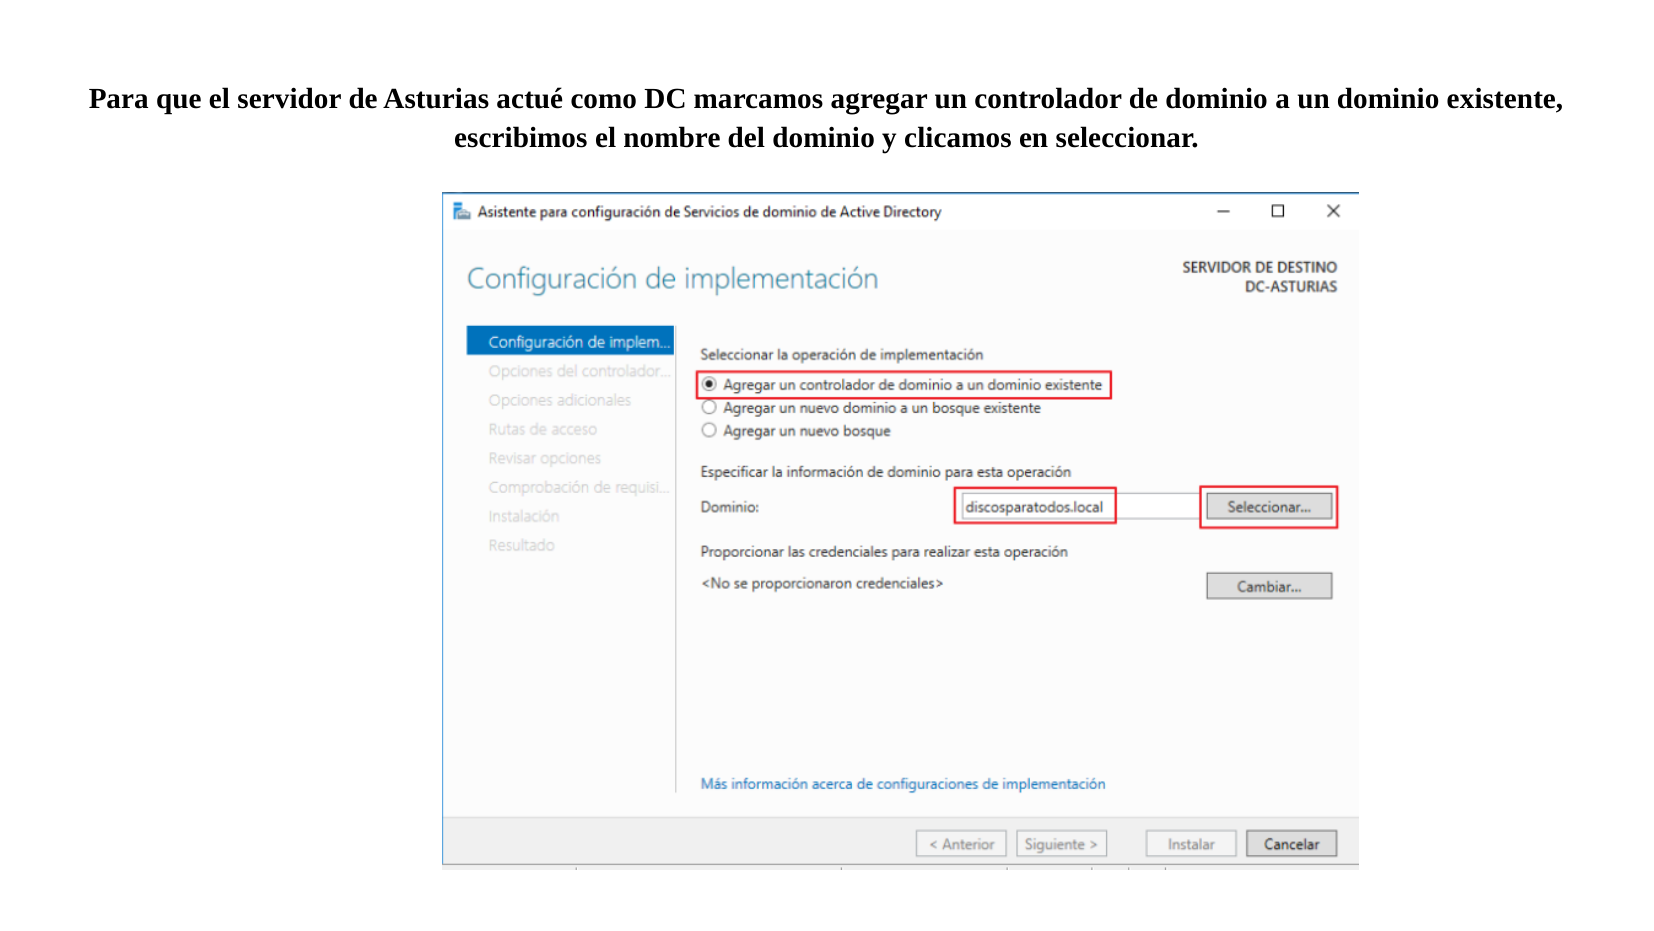

# Para que el servidor de Asturias actué como DC marcamos agregar un controlador de dominio a un dominio existente, escribimos el nombre del dominio y clicamos en seleccionar.